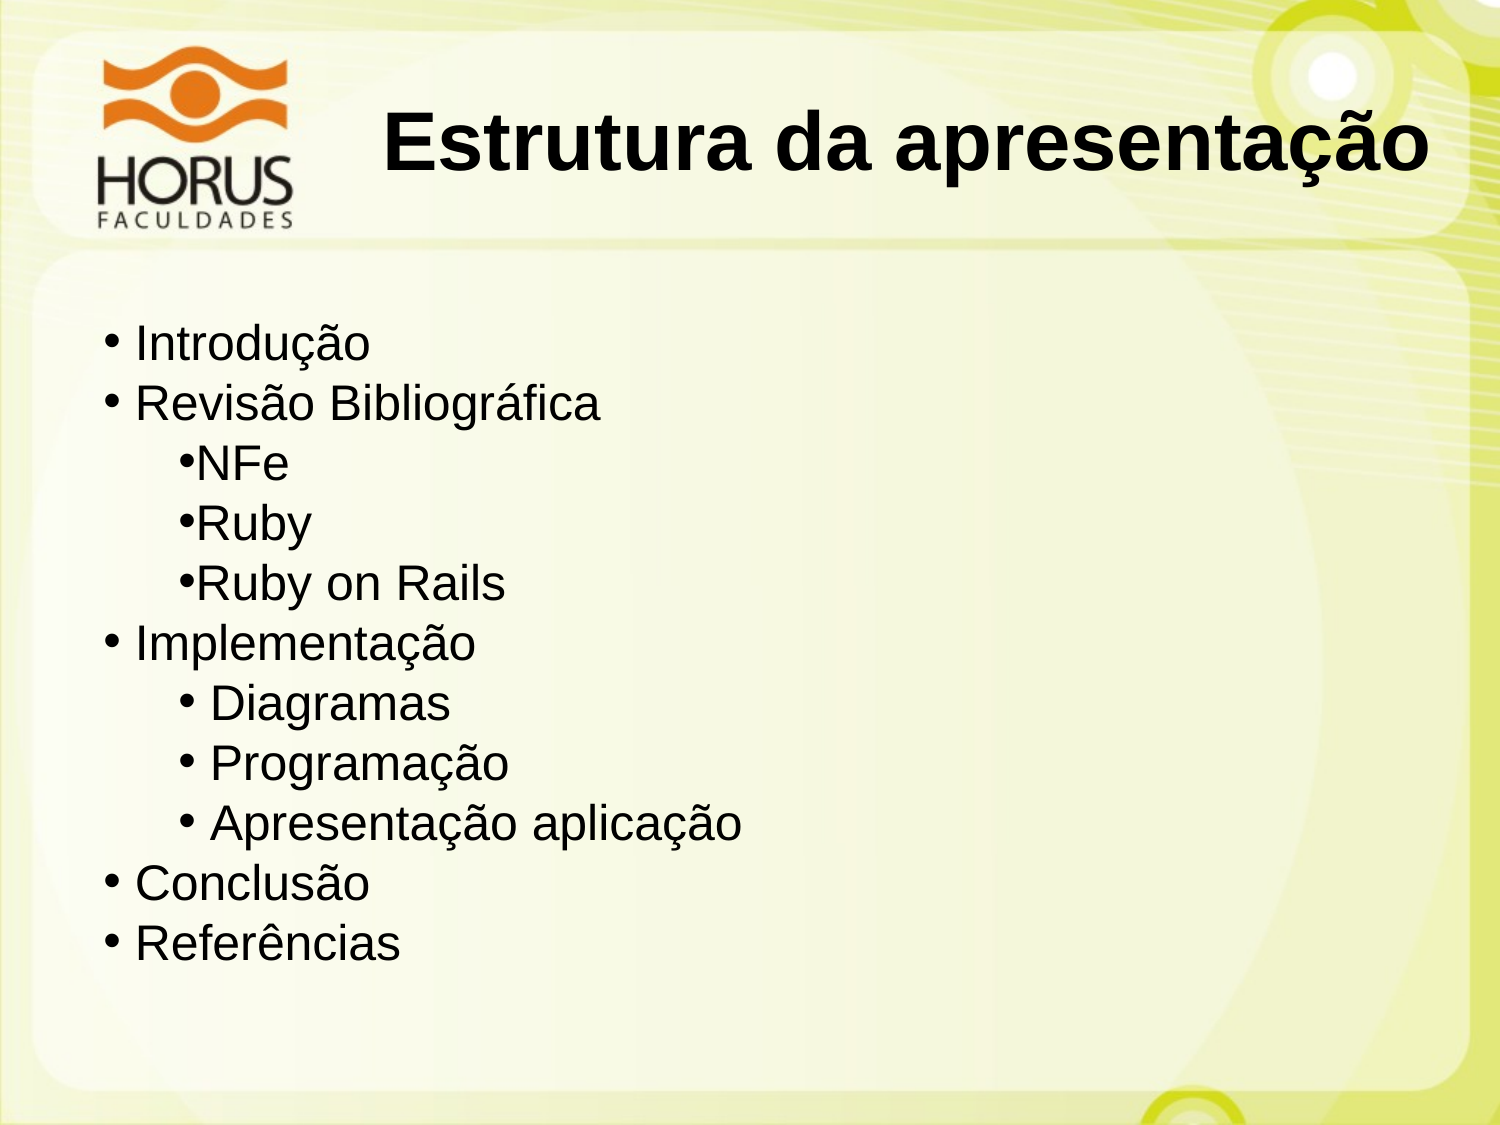

# Estrutura da apresentação
 Introdução
 Revisão Bibliográfica
NFe
Ruby
Ruby on Rails
 Implementação
 Diagramas
 Programação
 Apresentação aplicação
 Conclusão
 Referências